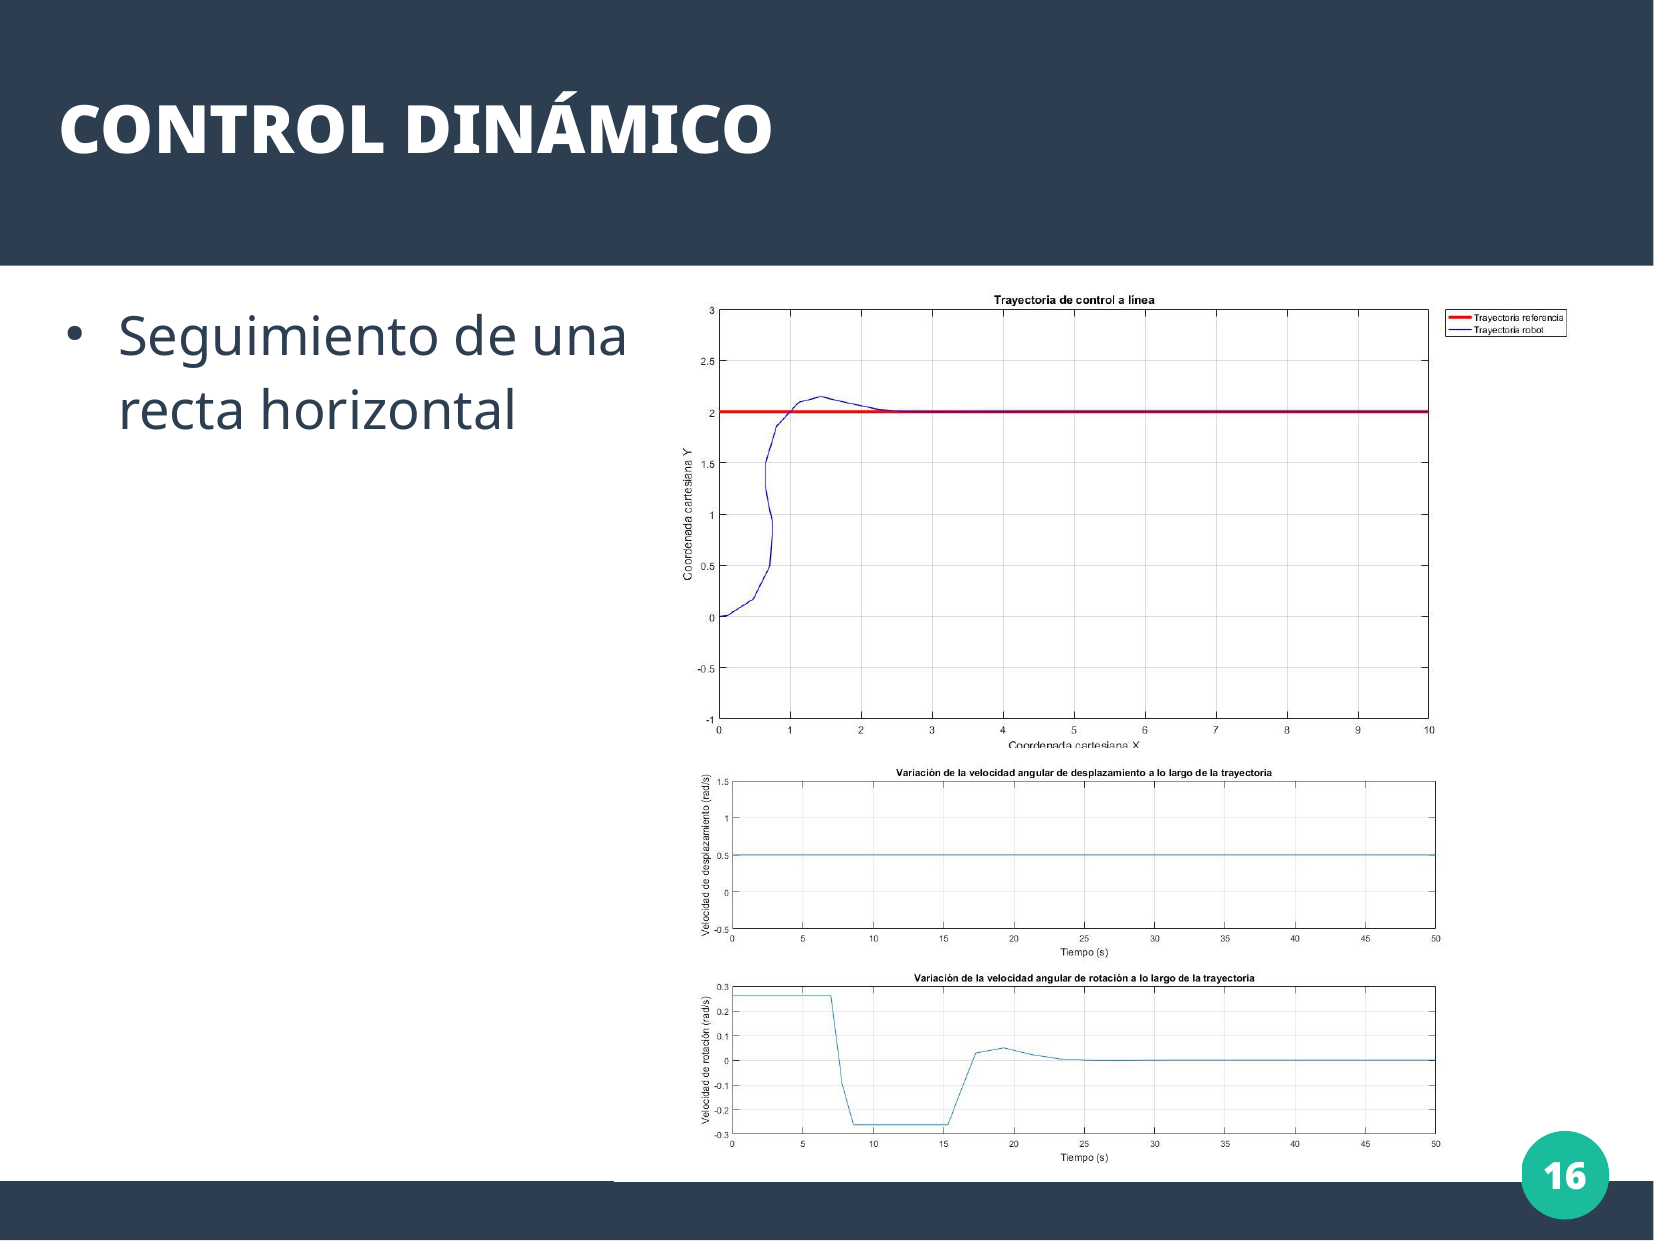

# CONTROL DINÁMICO
Seguimiento de una
recta horizontal
16